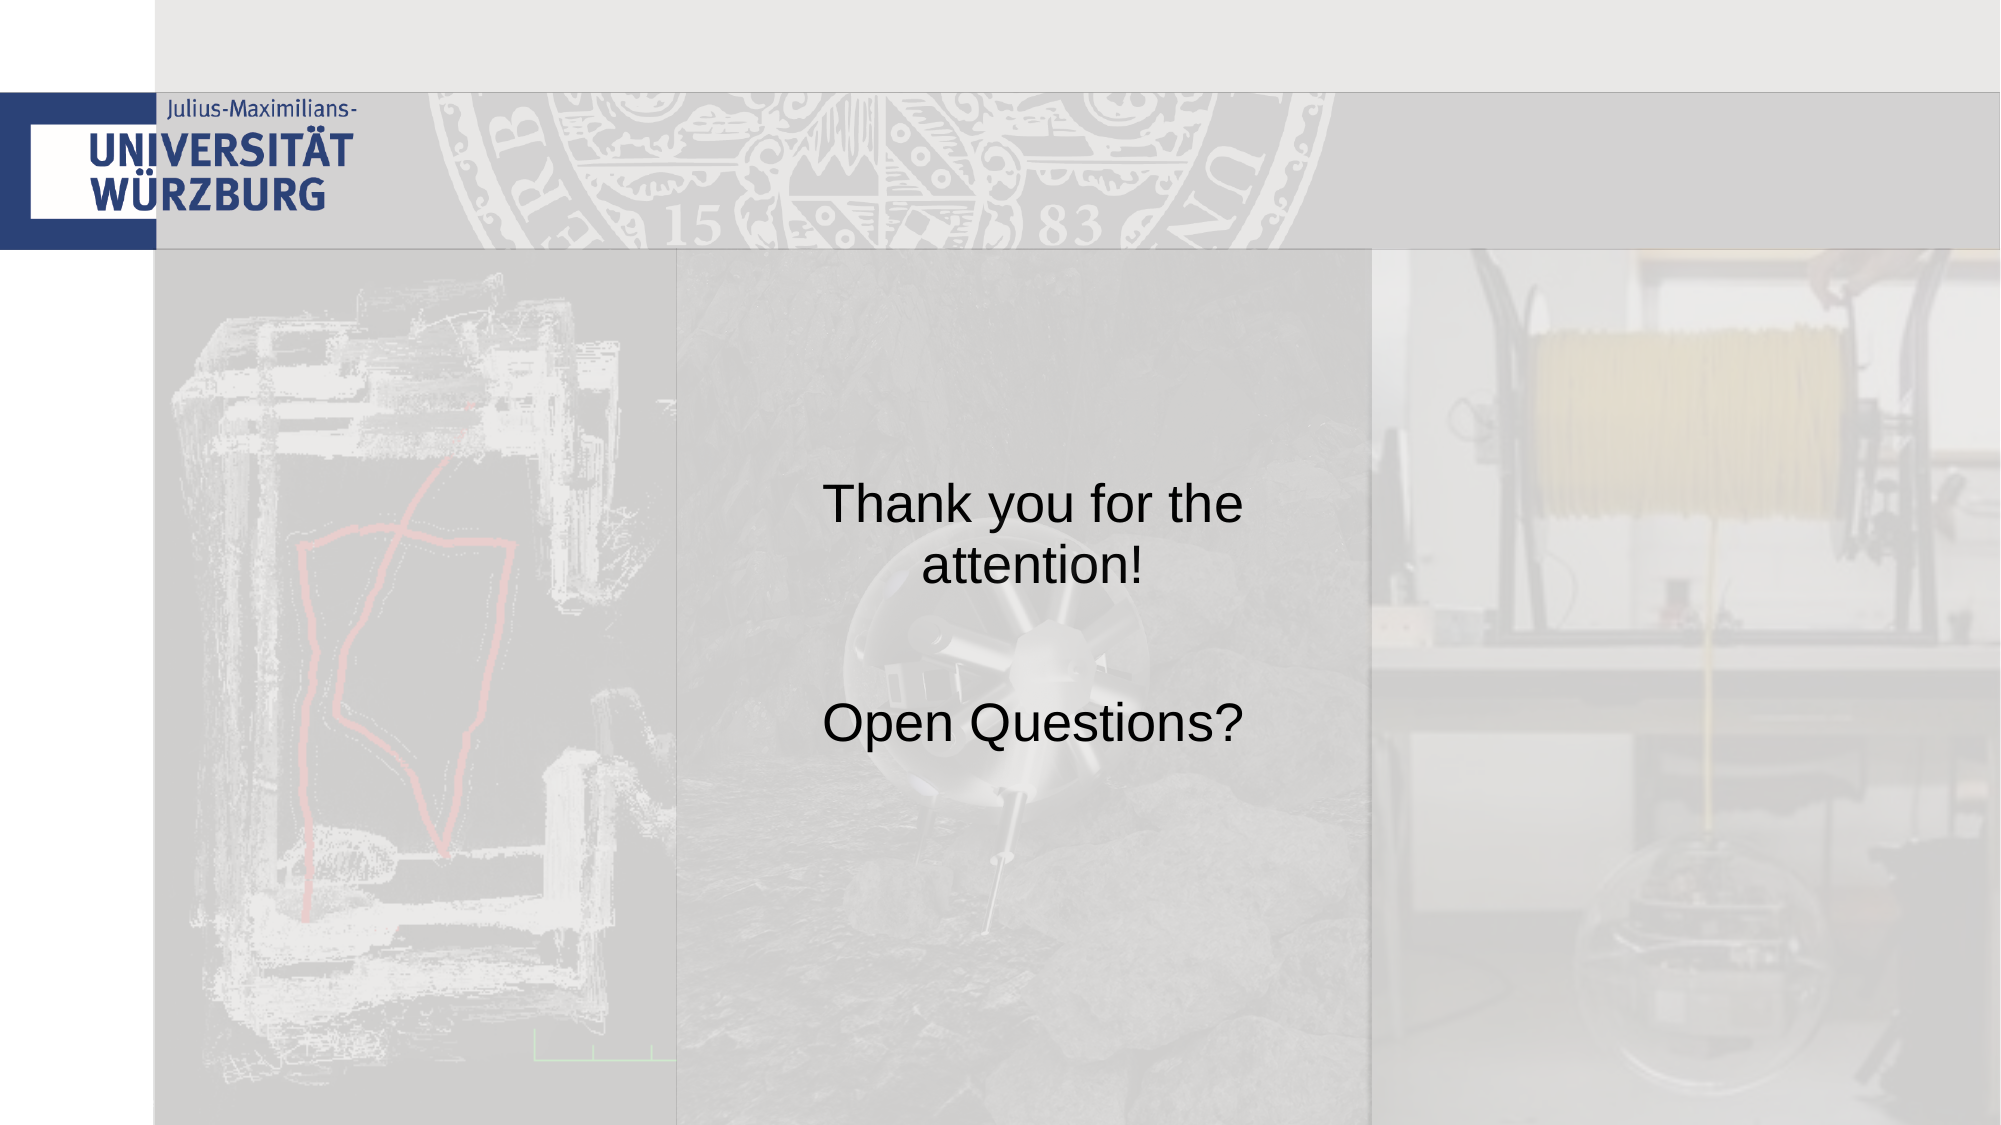

Thank you for the attention!
Open Questions?